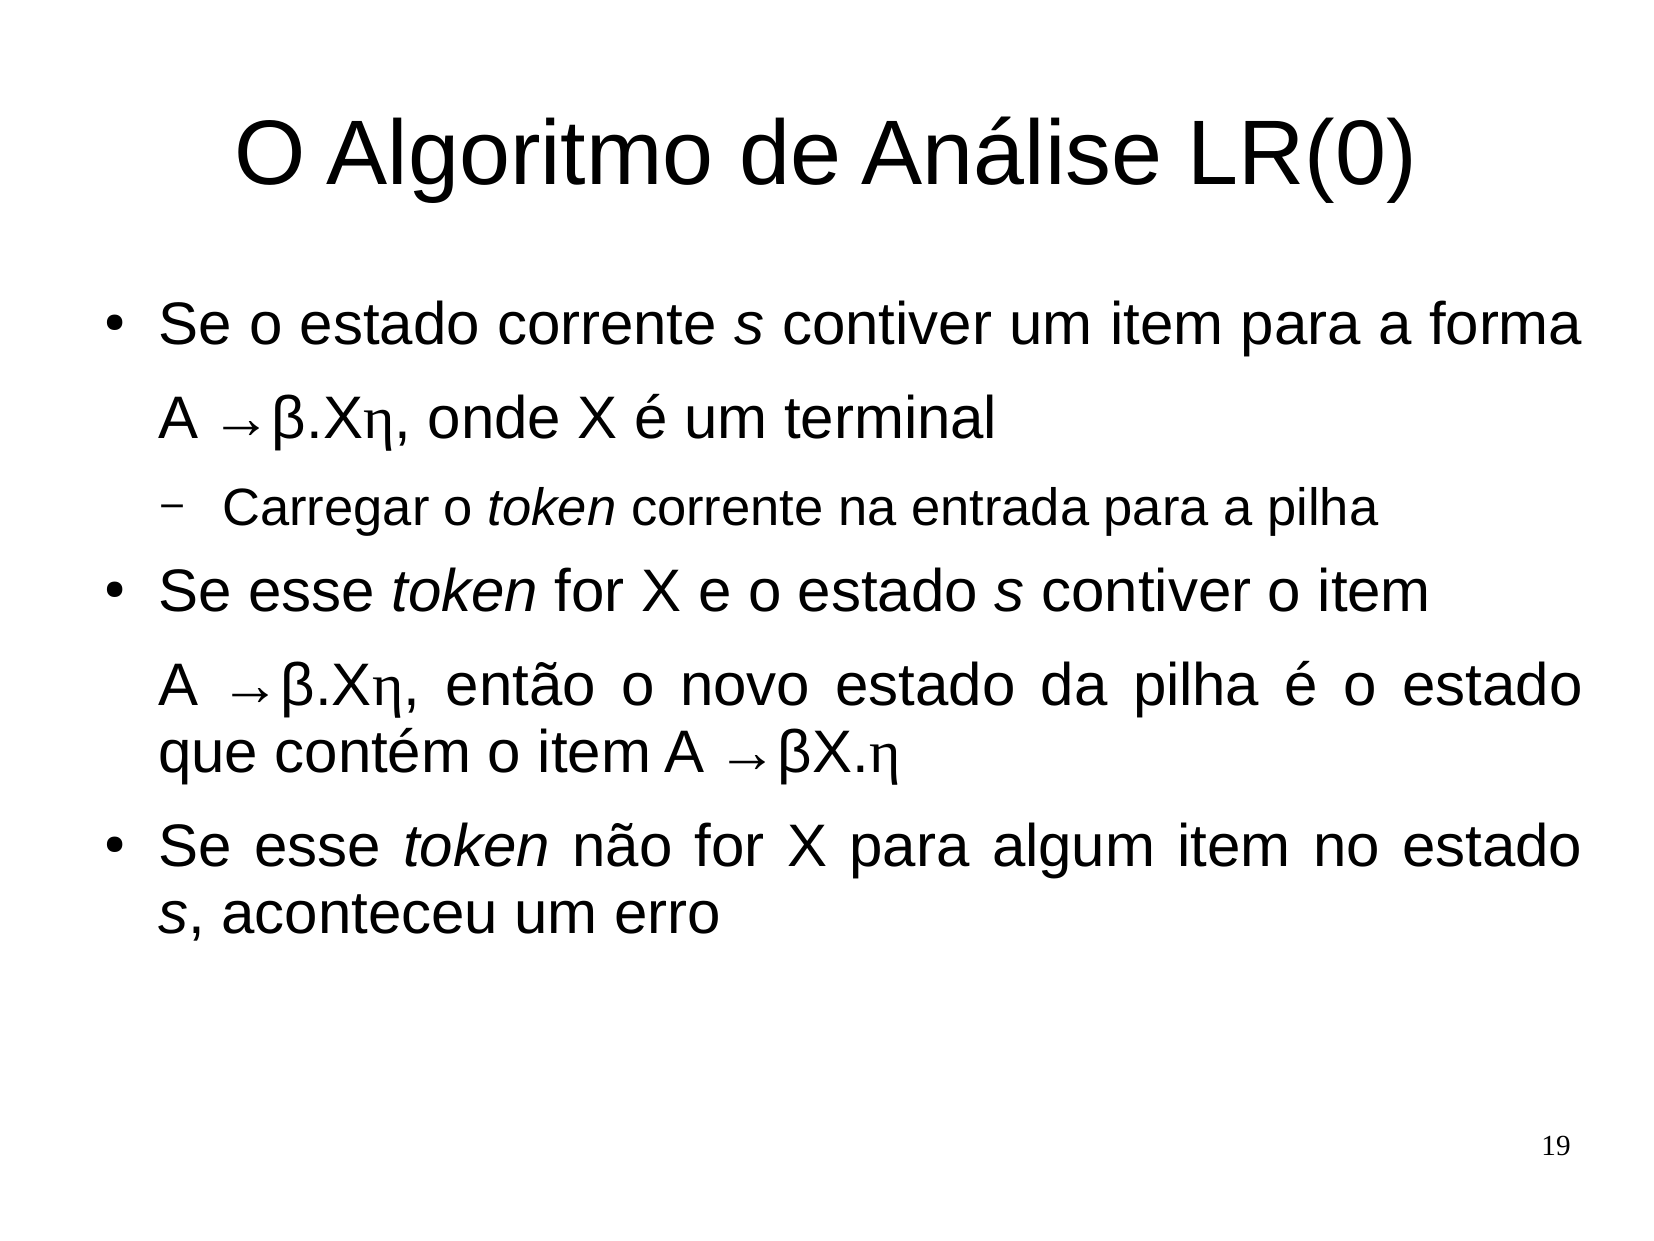

# O Algoritmo de Análise LR(0)
Se o estado corrente s contiver um item para a forma
A →β.Xη, onde X é um terminal
Carregar o token corrente na entrada para a pilha
Se esse token for X e o estado s contiver o item
A →β.Xη, então o novo estado da pilha é o estado que contém o item A →βX.η
Se esse token não for X para algum item no estado s, aconteceu um erro
19